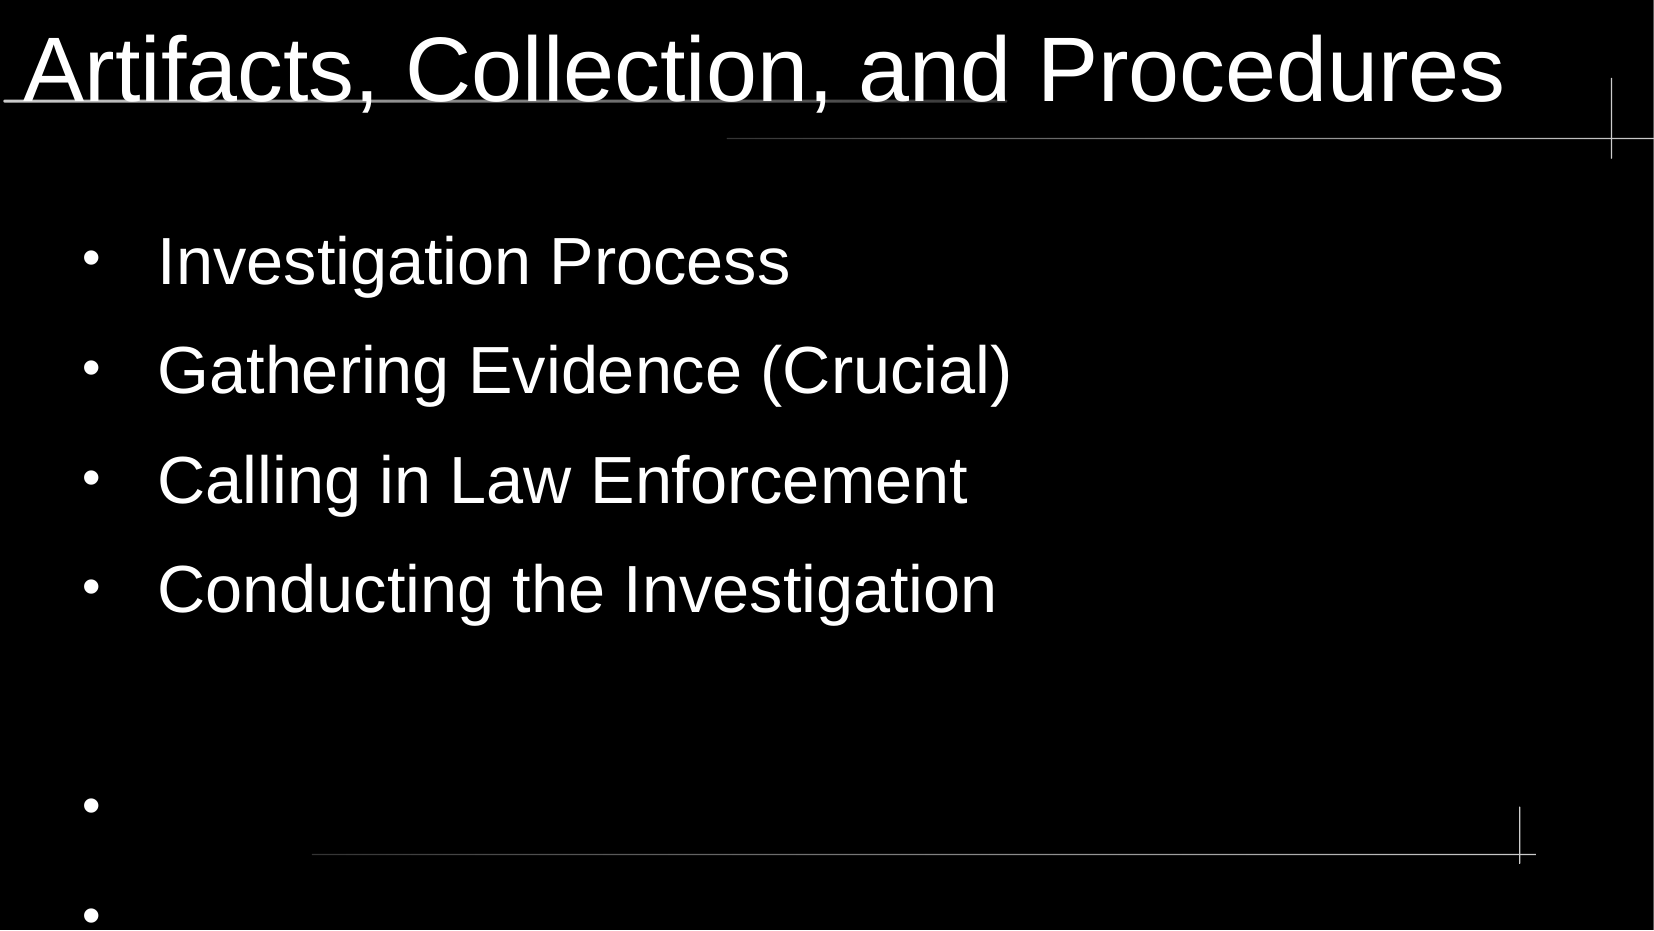

# Artifacts, Collection, and Procedures
Investigation Process
Gathering Evidence (Crucial)
Calling in Law Enforcement
Conducting the Investigation